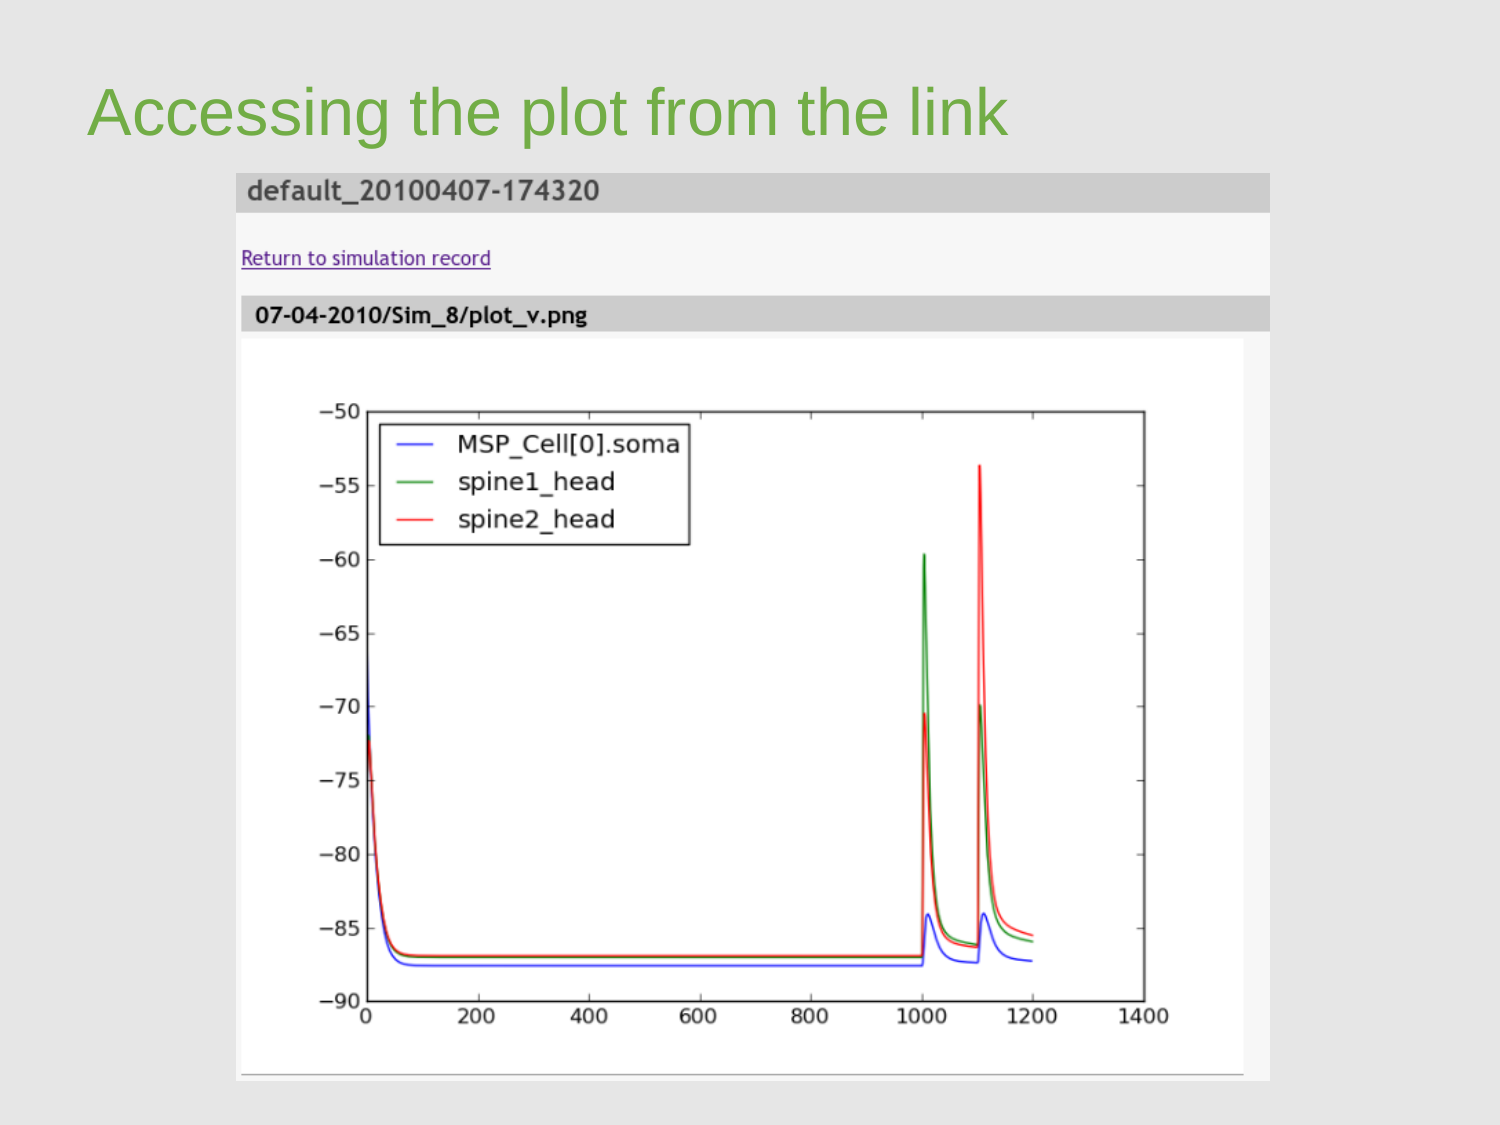

# Accessing the plot from the link
24